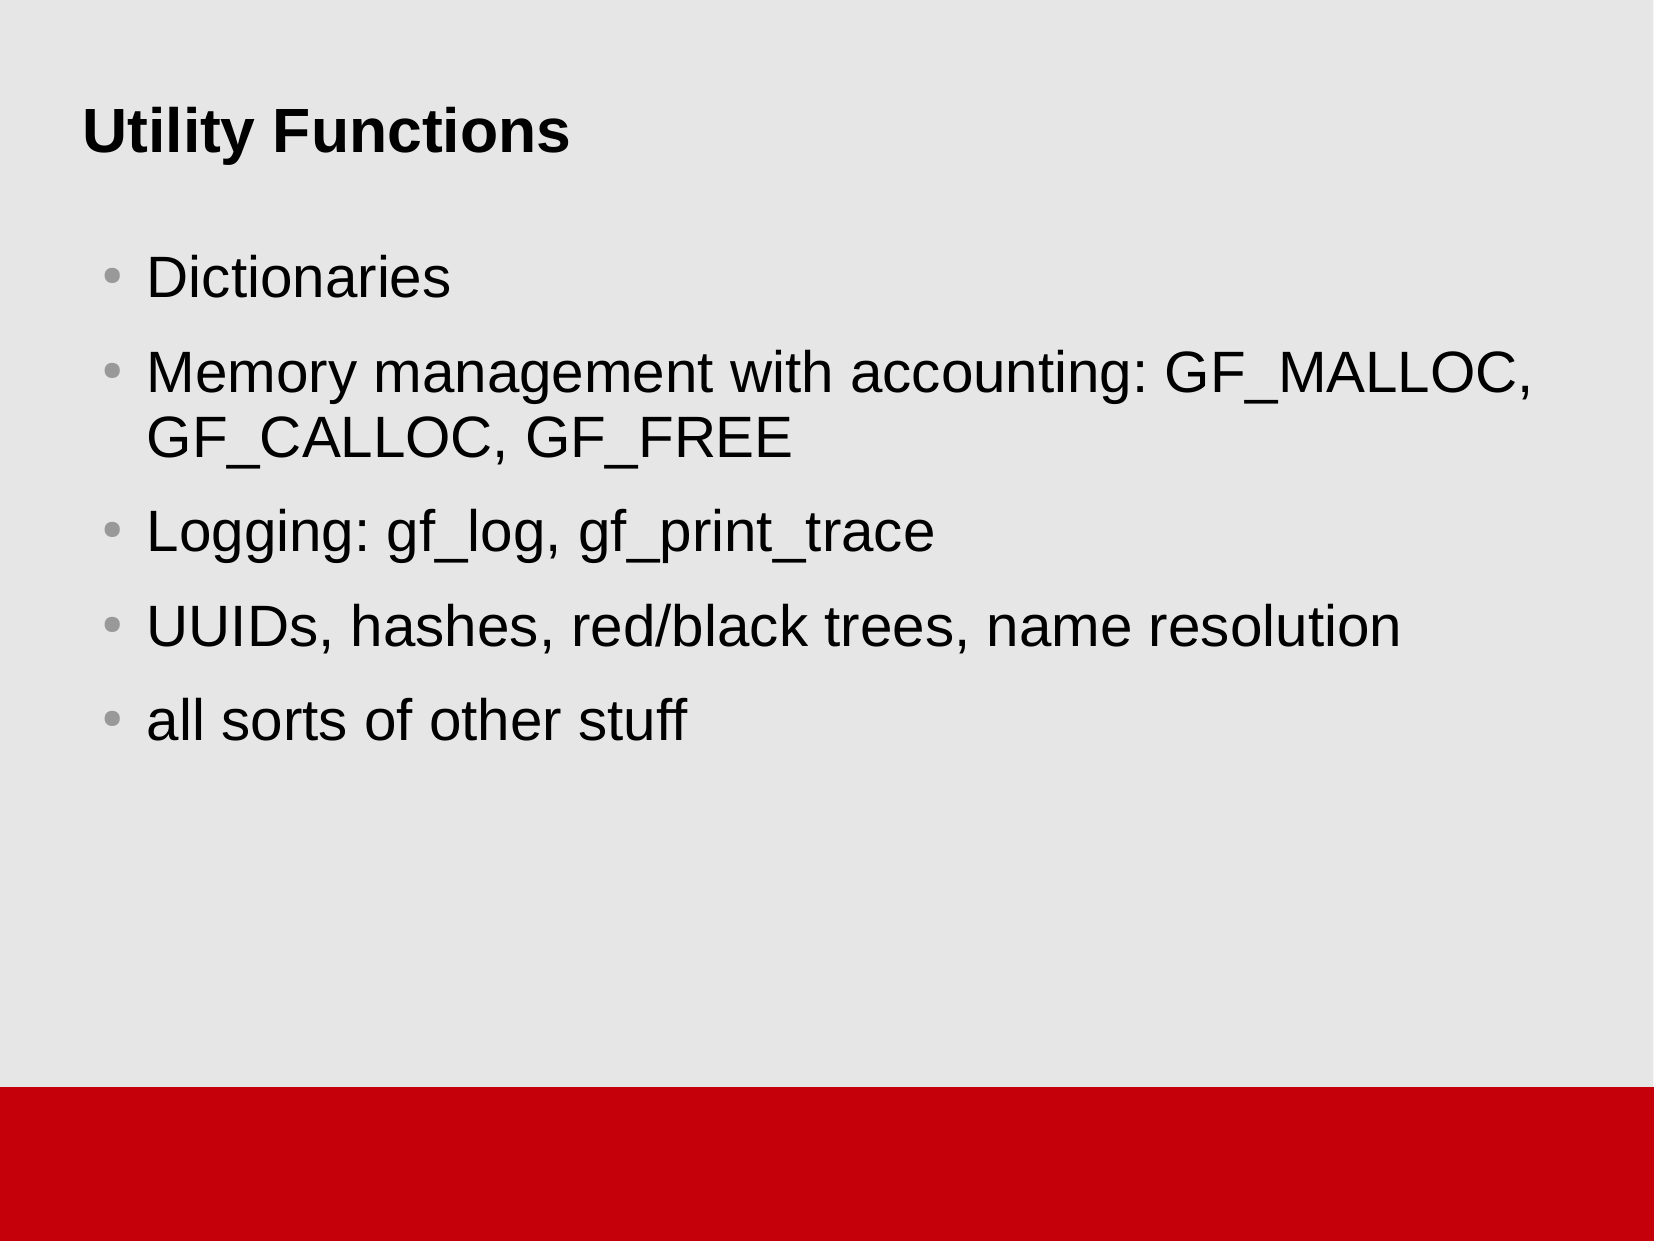

# Utility Functions
Dictionaries
Memory management with accounting: GF_MALLOC, GF_CALLOC, GF_FREE
Logging: gf_log, gf_print_trace
UUIDs, hashes, red/black trees, name resolution
all sorts of other stuff